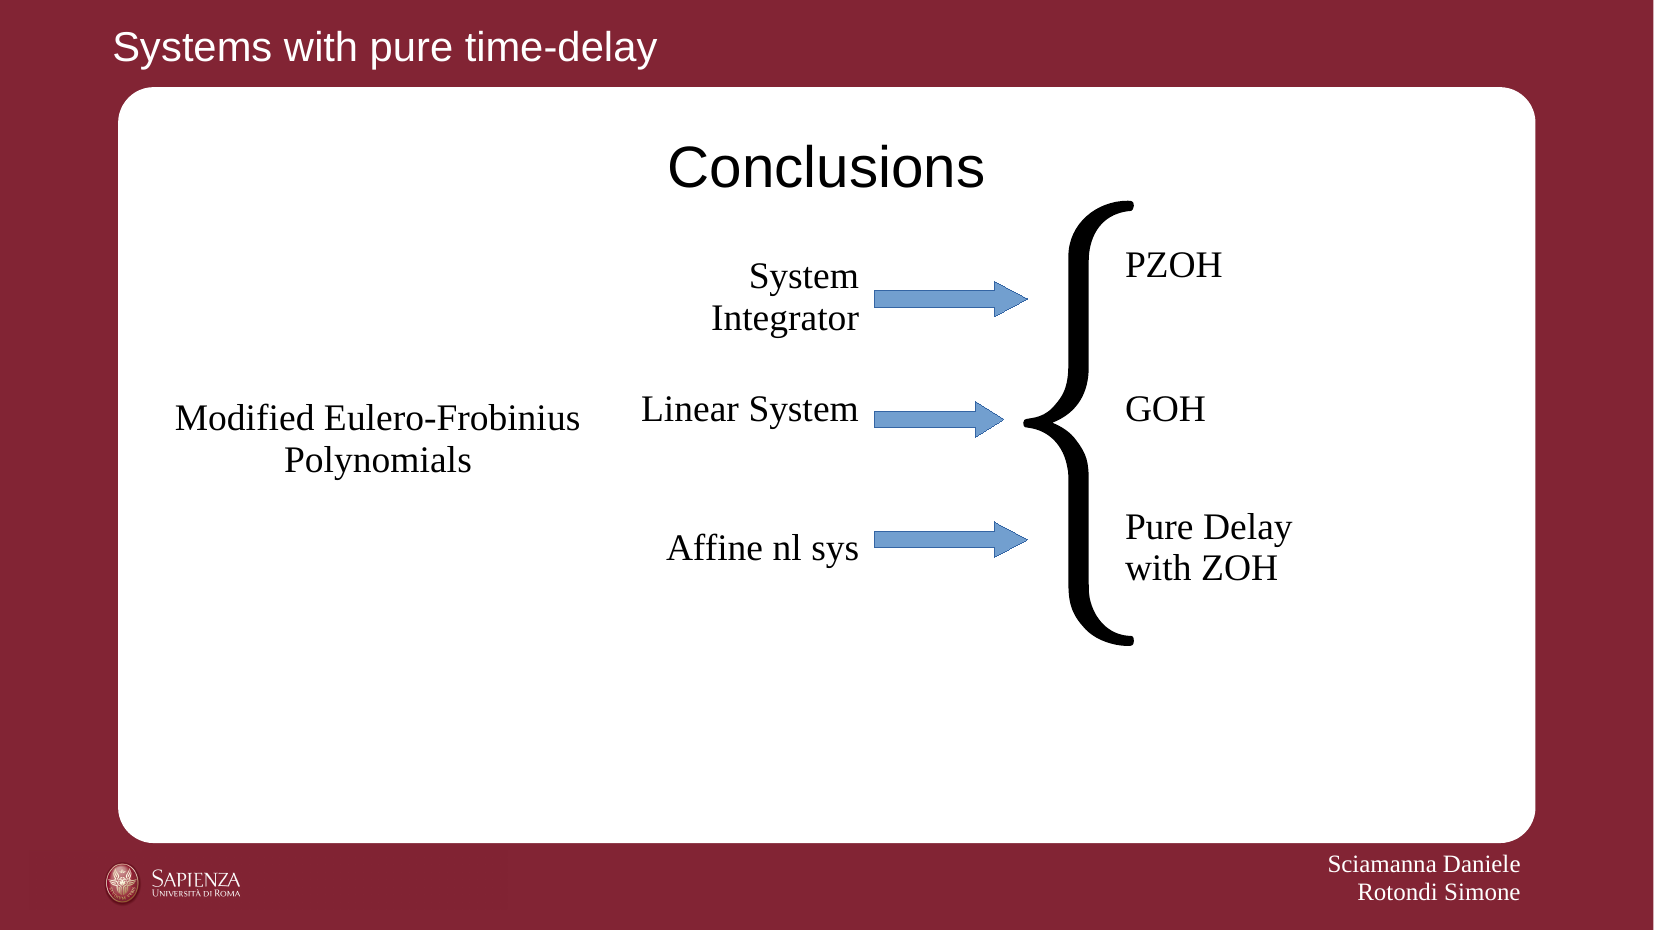

# Systems with pure time-delay
Conclusions
PZOH
System Integrator
Linear System
GOH
Modified Eulero-Frobinius Polynomials
Pure Delay with ZOH
Affine nl sys
Sciamanna Daniele
Rotondi Simone